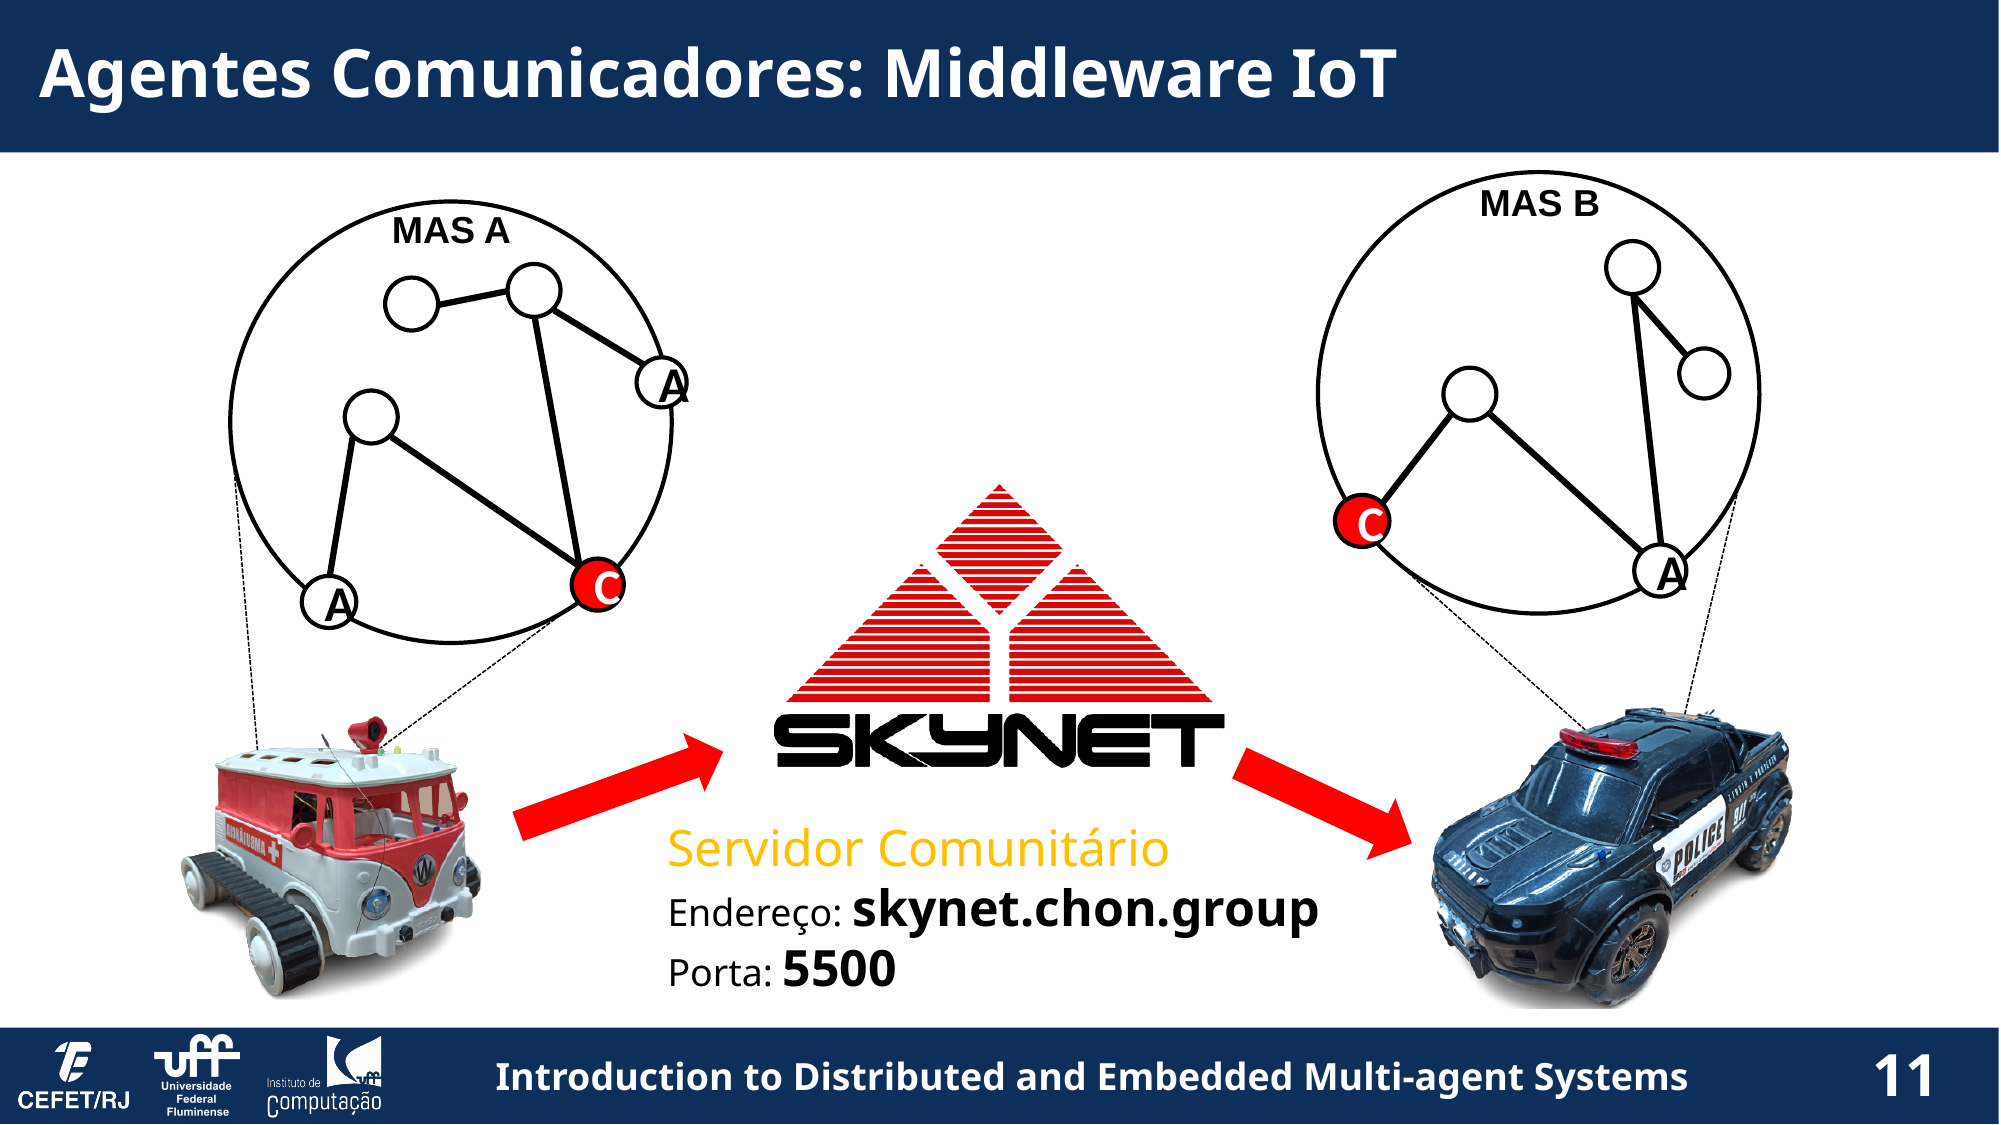

Agentes Comunicadores: Middleware IoT
MAS B
MAS A
A
C
A
C
A
Servidor Comunitário
Endereço: skynet.chon.group
Porta: 5500